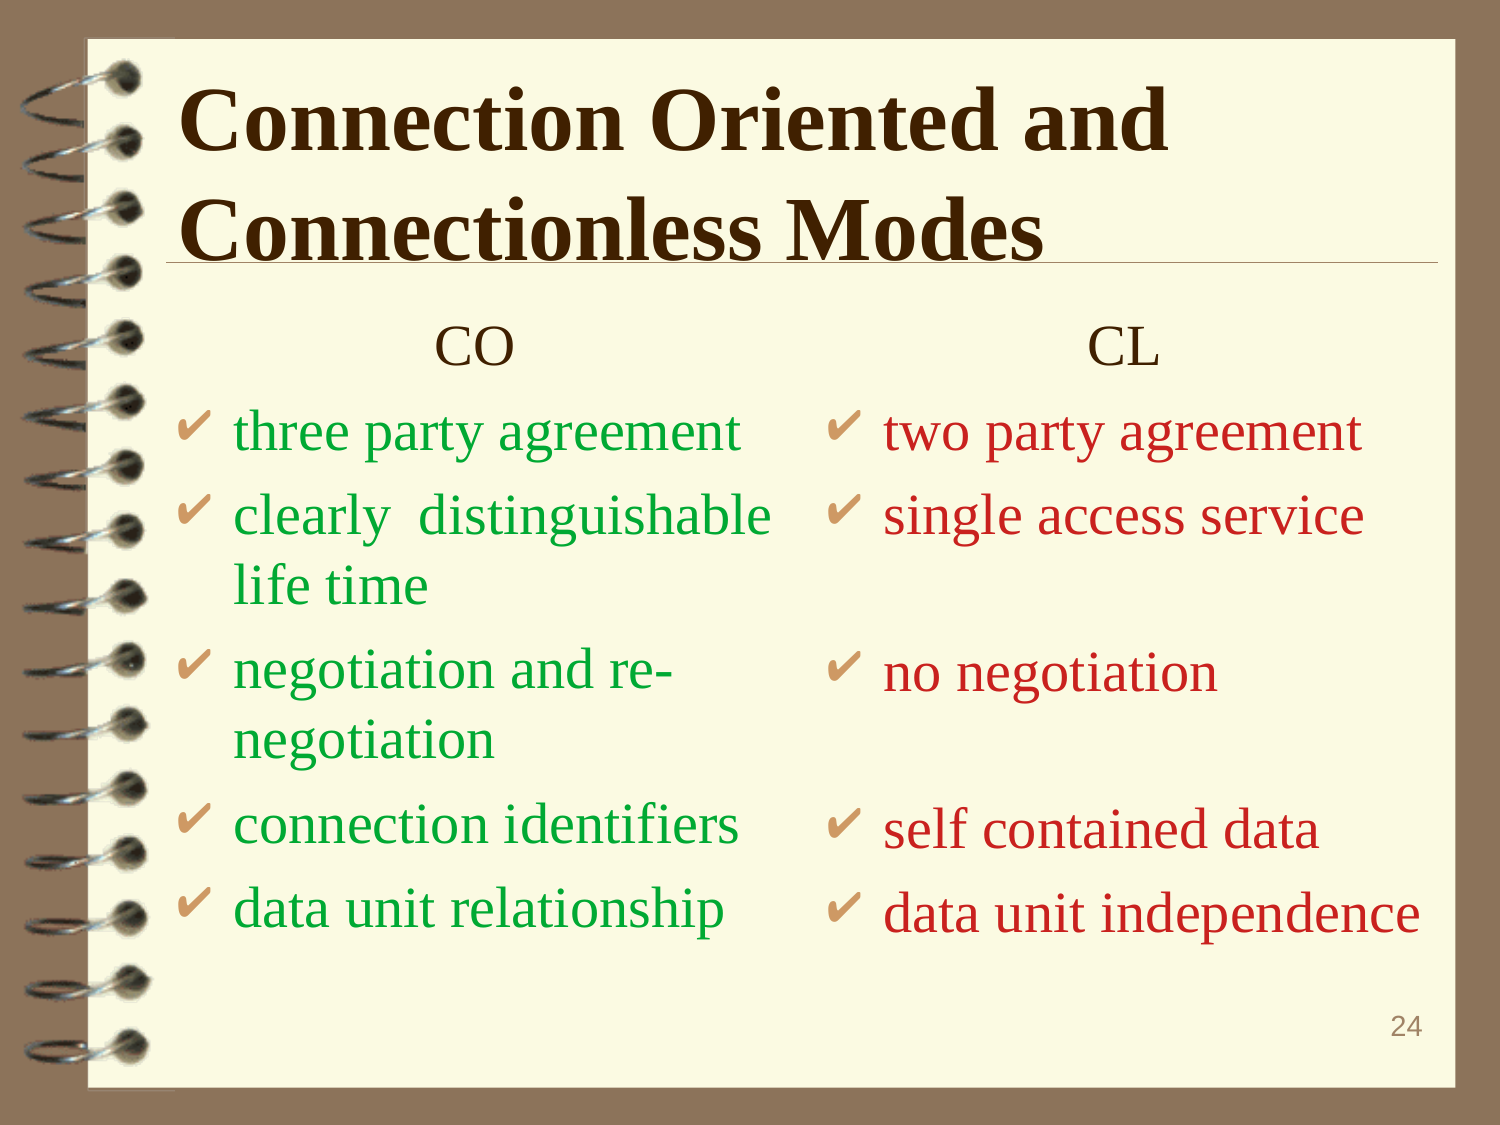

# Connection Oriented and Connectionless Modes
CO
three party agreement
clearly distinguishable life time
negotiation and re-negotiation
connection identifiers
data unit relationship
CL
two party agreement
single access service
no negotiation
self contained data
data unit independence
24